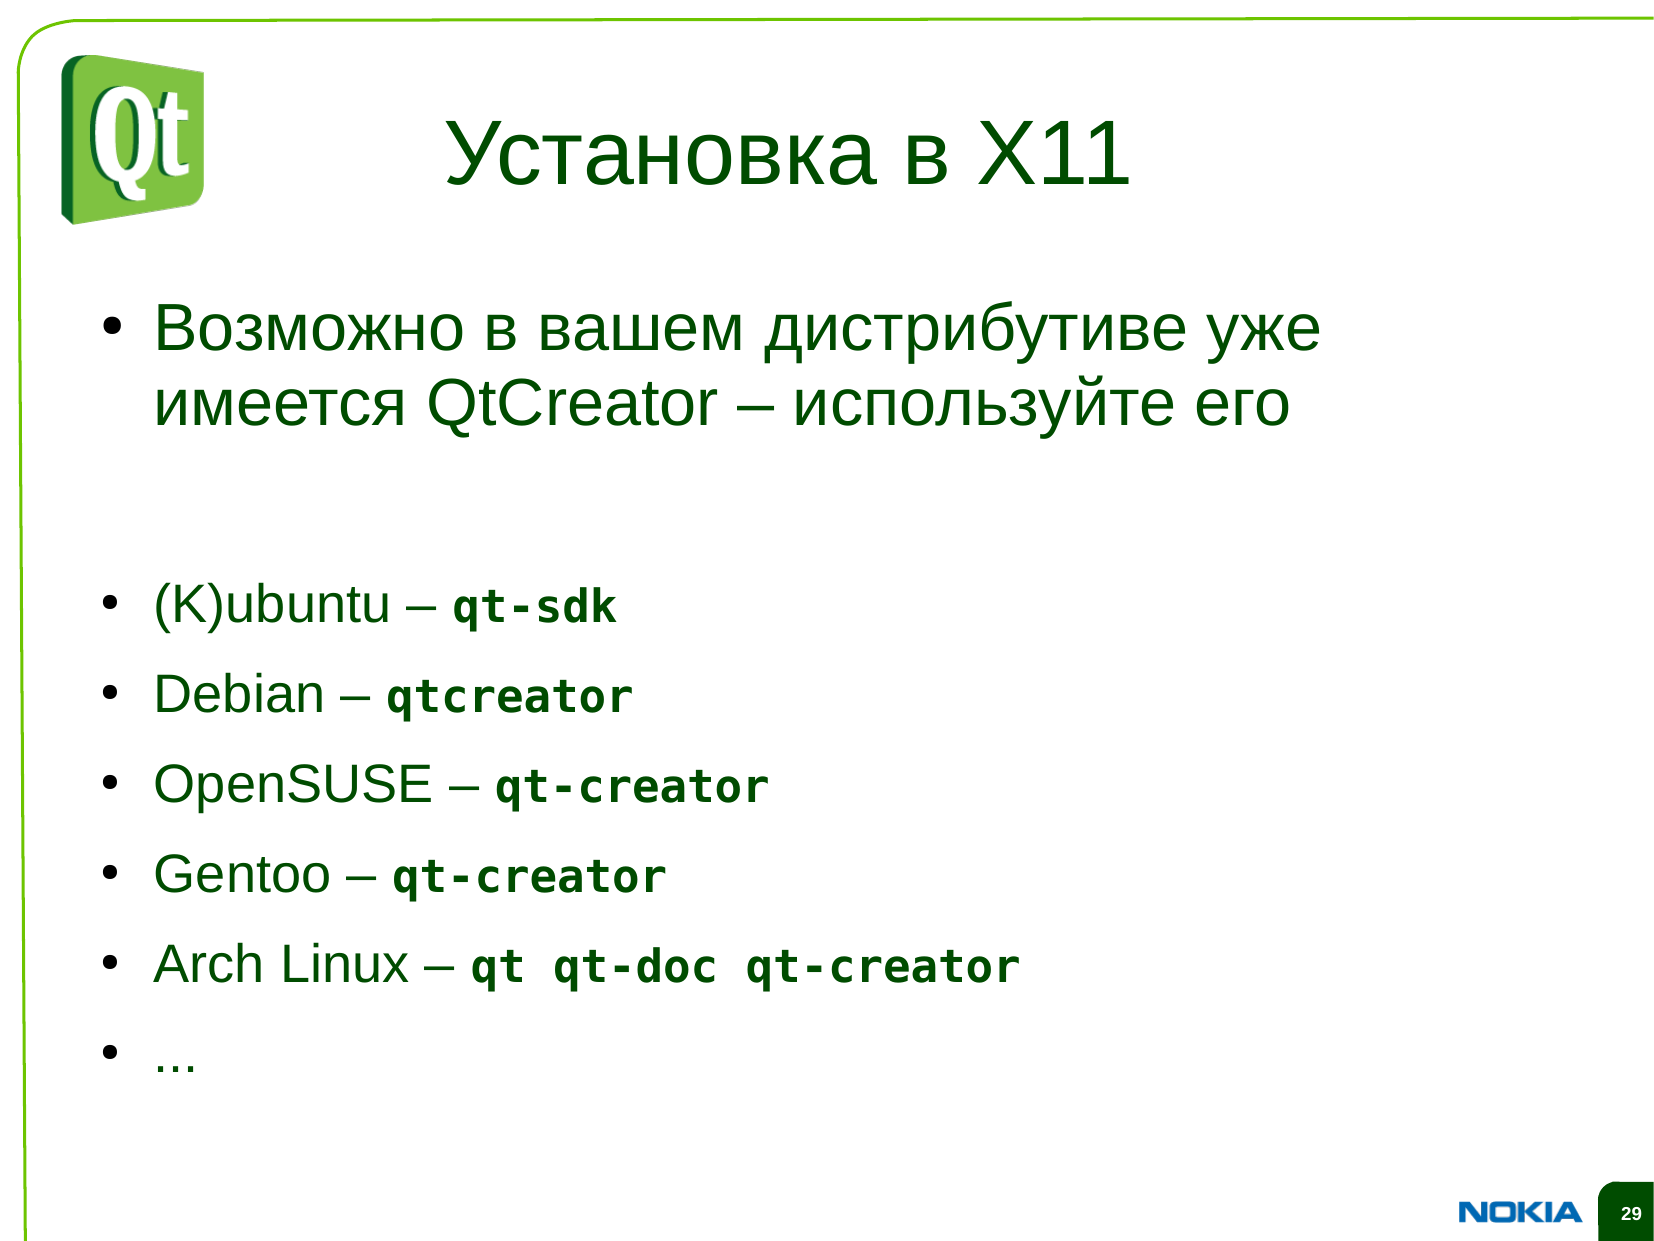

# Установка в X11
Возможно в вашем дистрибутиве уже имеется QtCreator – используйте его
(K)ubuntu – qt-sdk
Debian – qtcreator
OpenSUSE – qt-creator
Gentoo – qt-creator
Arch Linux – qt qt-doc qt-creator
...